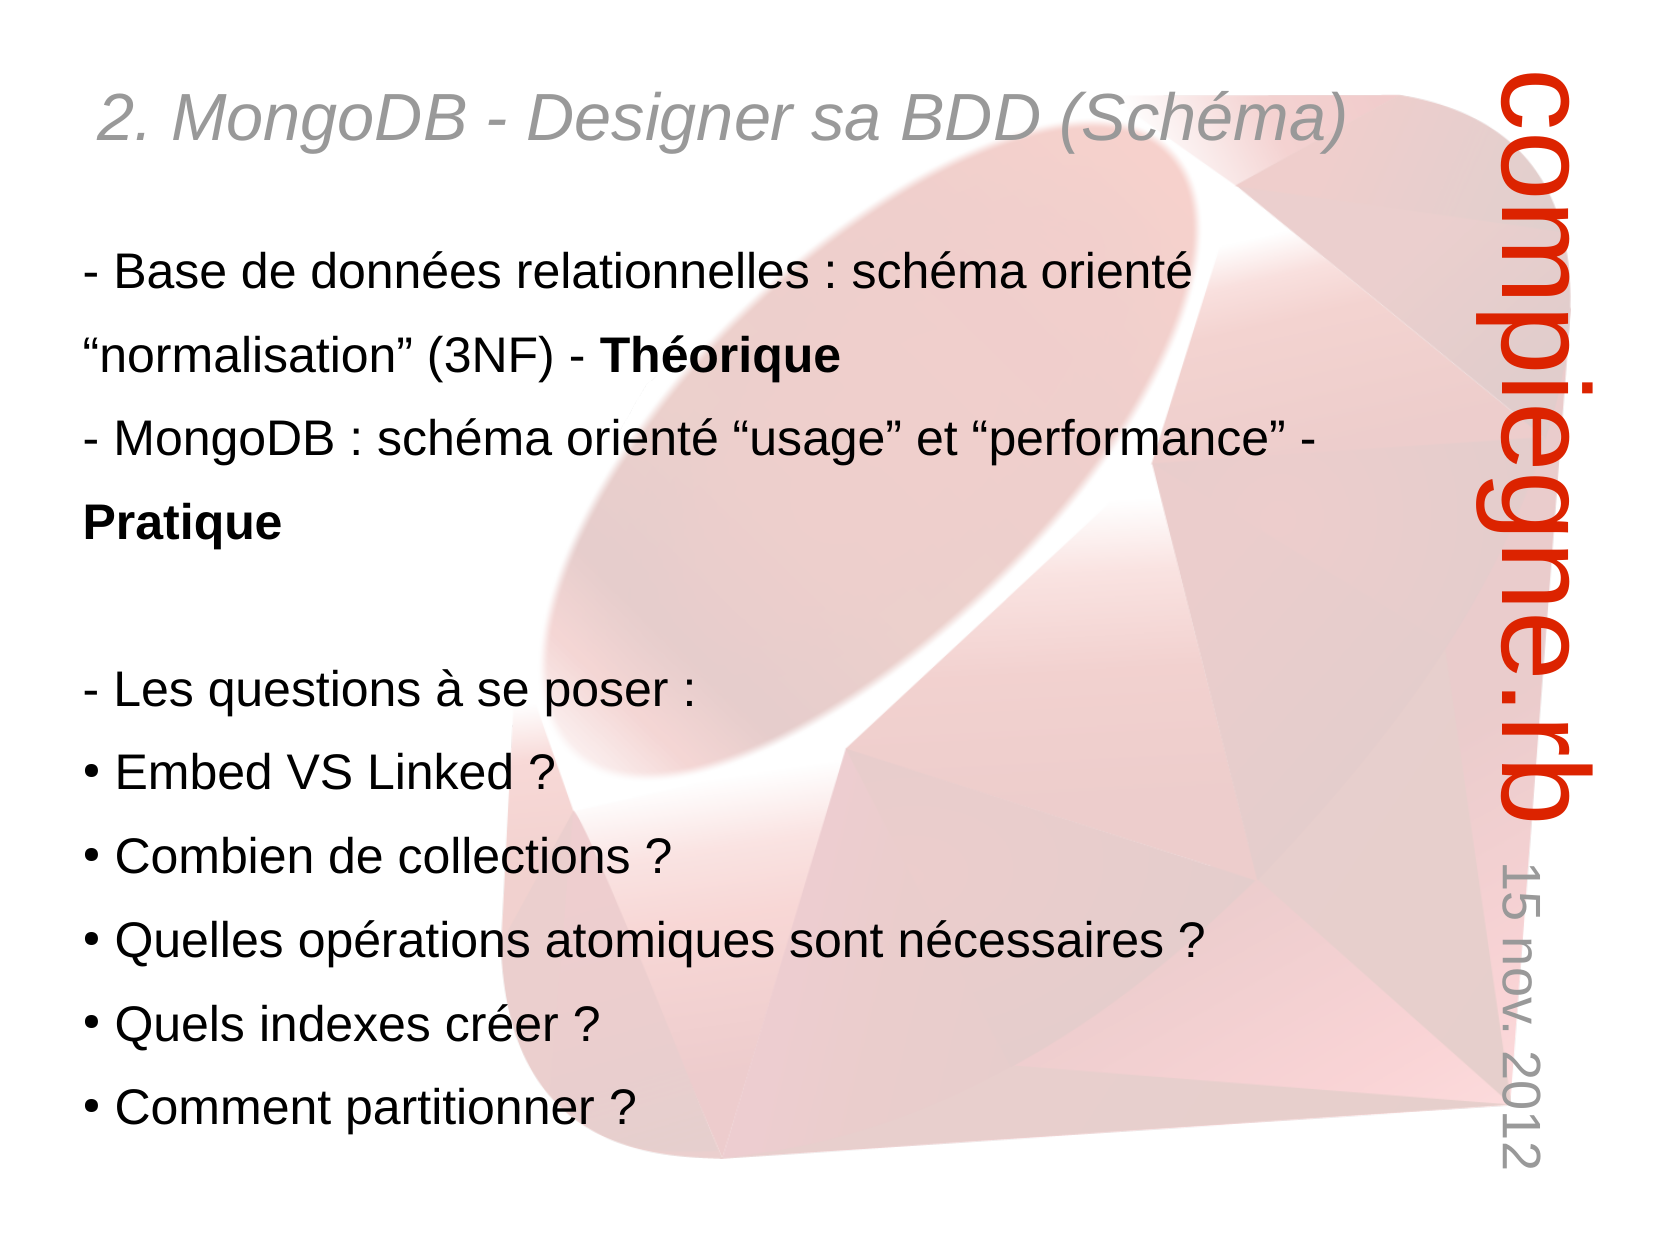

2. MongoDB - Designer sa BDD (Schéma)
- Base de données relationnelles : schéma orienté “normalisation” (3NF) - Théorique
- MongoDB : schéma orienté “usage” et “performance” - Pratique
- Les questions à se poser :
 Embed VS Linked ?
 Combien de collections ?
 Quelles opérations atomiques sont nécessaires ?
 Quels indexes créer ?
 Comment partitionner ?
# compiegne.rb 15 nov. 2012